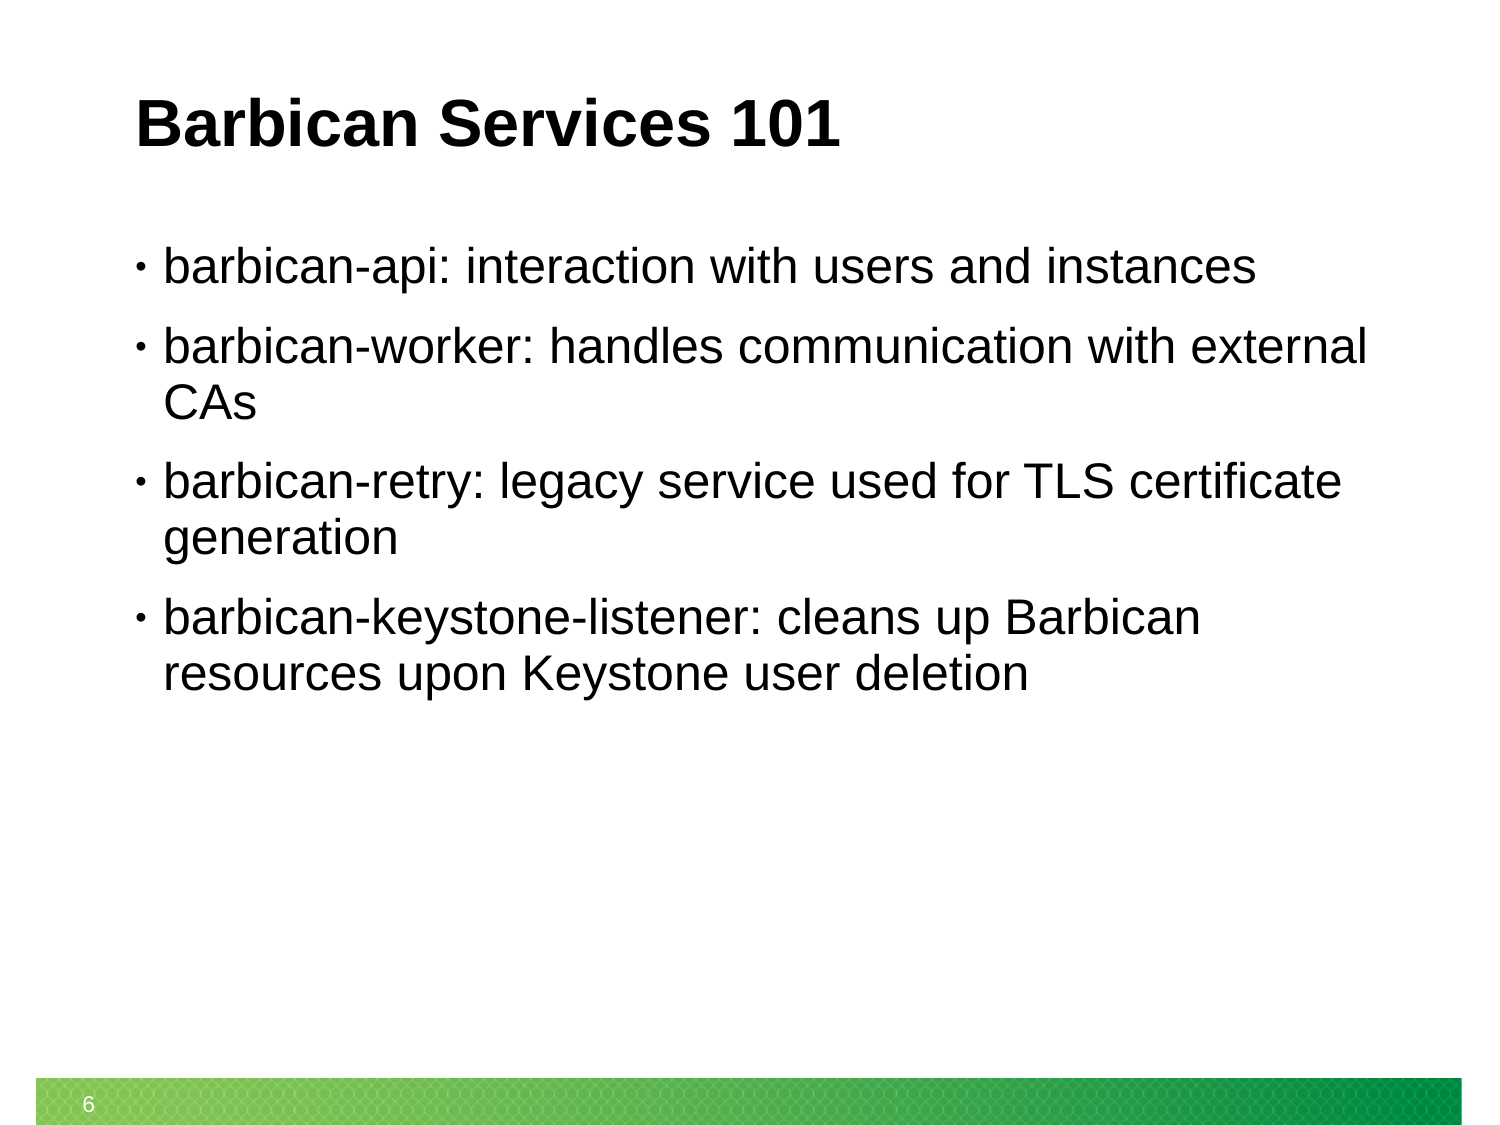

# Barbican Services 101
barbican-api: interaction with users and instances
barbican-worker: handles communication with external CAs
barbican-retry: legacy service used for TLS certificate generation
barbican-keystone-listener: cleans up Barbican resources upon Keystone user deletion